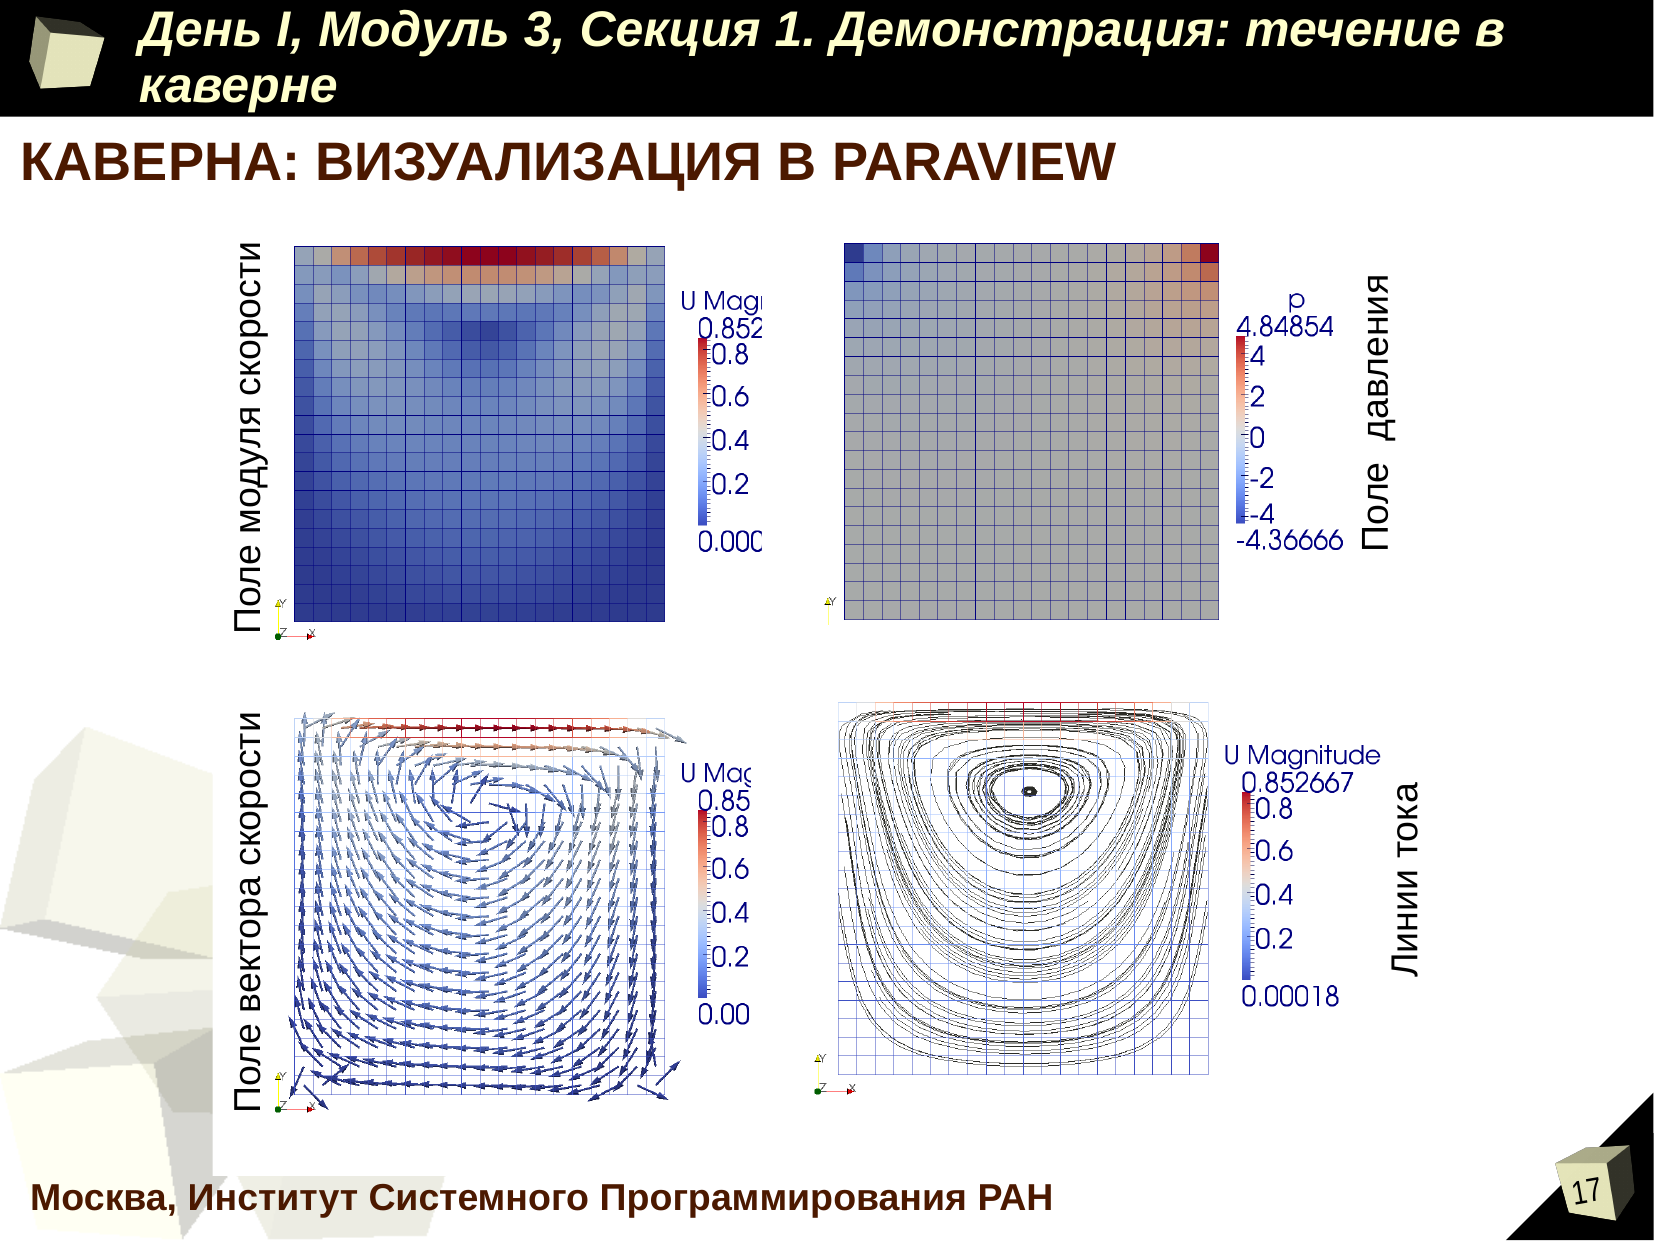

КАВЕРНА: ВИЗУАЛИЗАЦИЯ В PARAVIEW
Поле давления
Поле модуля скорости
Линии тока
Поле вектора скорости